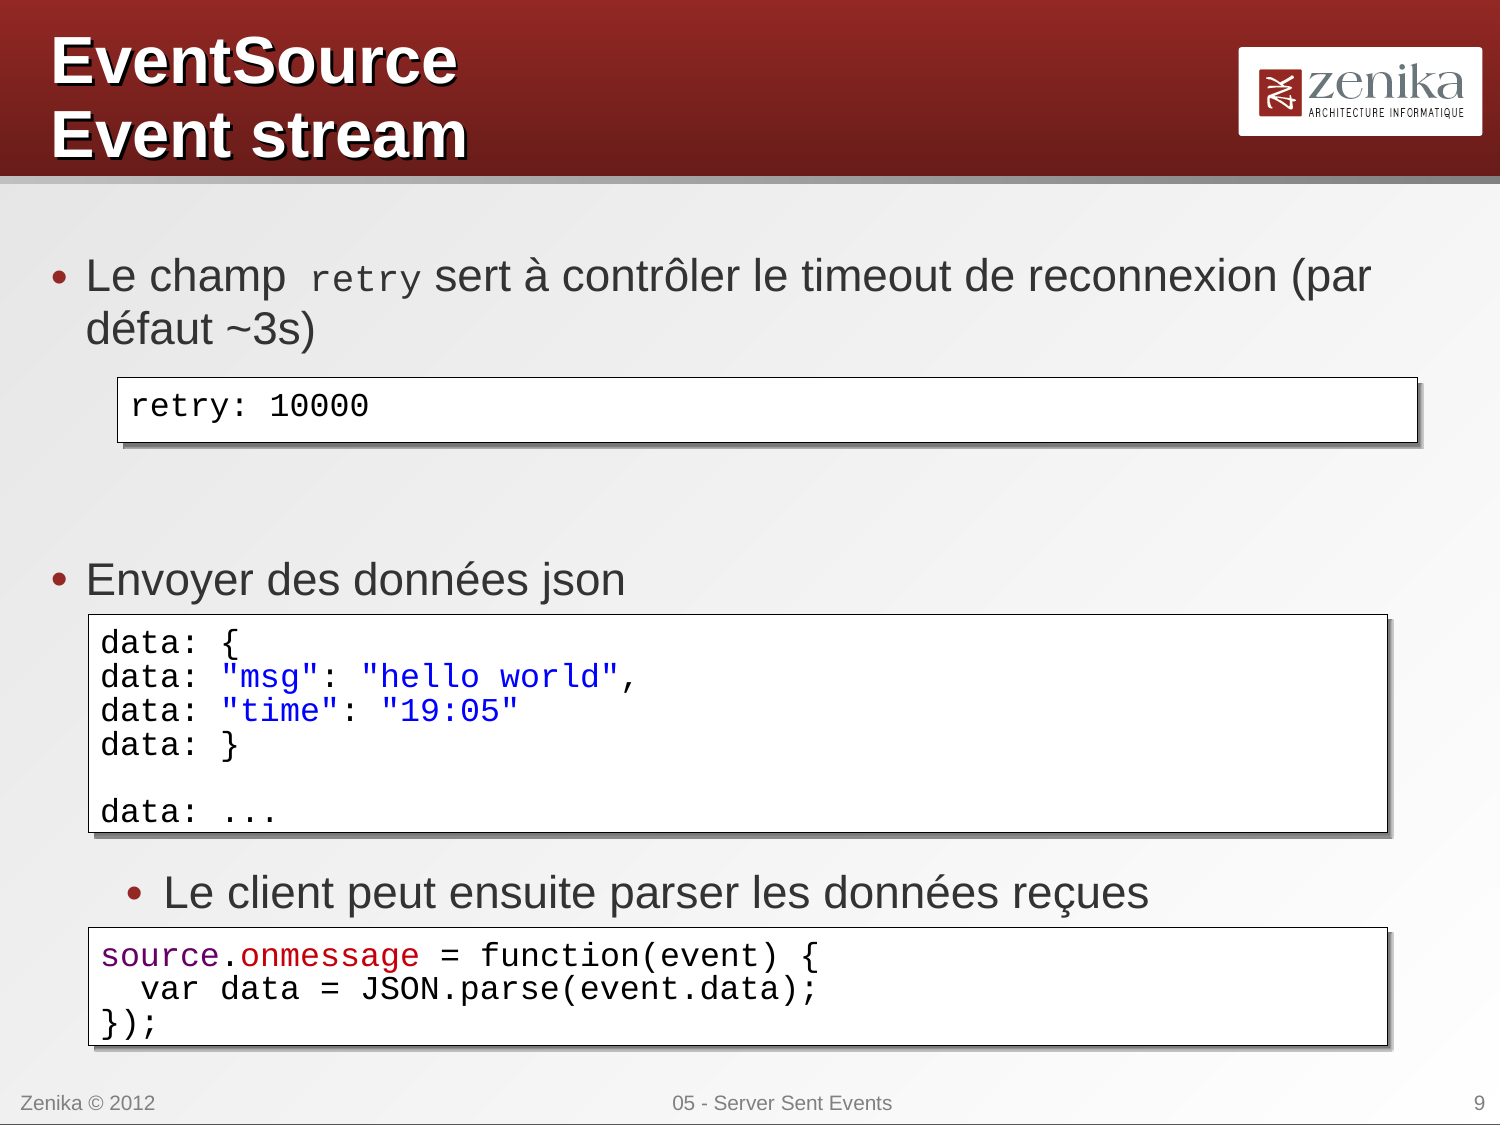

# EventSource Event stream
Le champ retry sert à contrôler le timeout de reconnexion (par défaut ~3s)
Envoyer des données json
Le client peut ensuite parser les données reçues
retry: 10000
data: {
data: "msg": "hello world",
data: "time": "19:05"
data: }
data: ...
source.onmessage = function(event) {
 var data = JSON.parse(event.data);
});